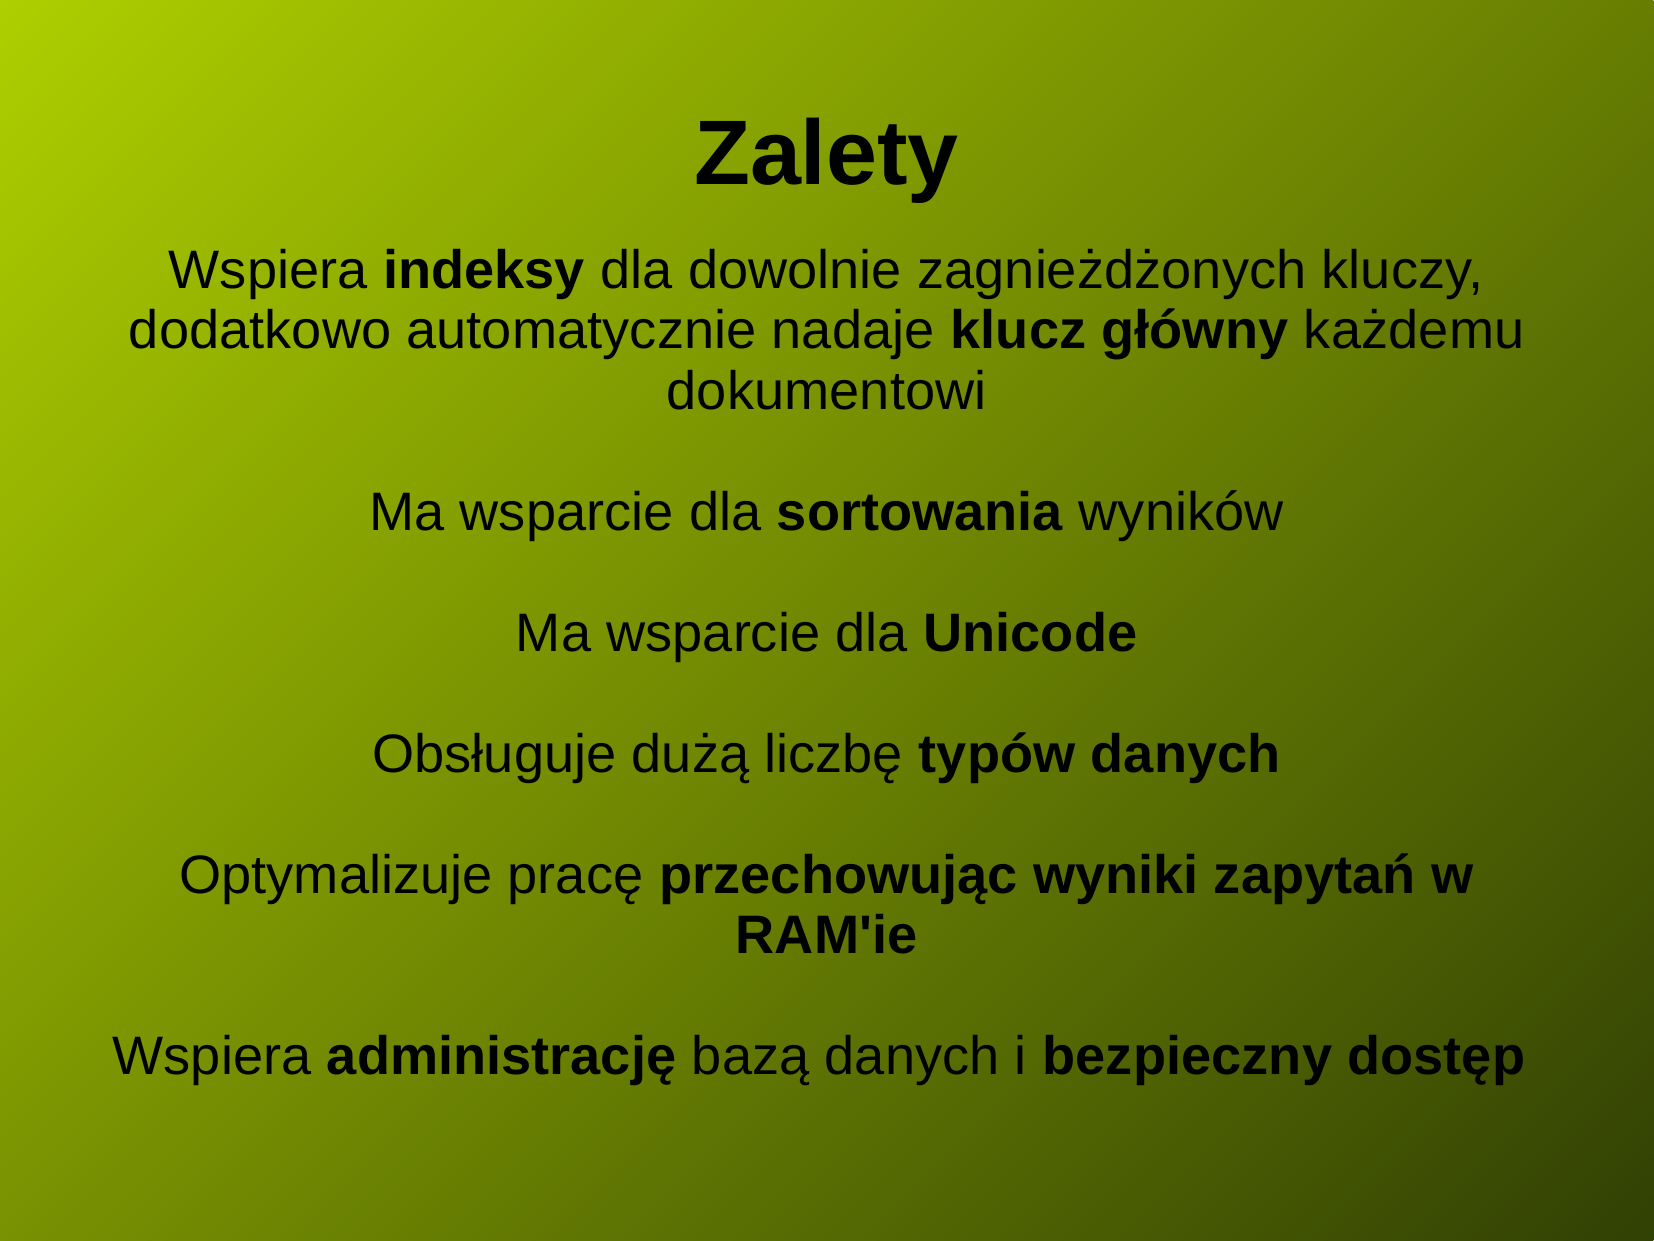

# Zalety
Wspiera indeksy dla dowolnie zagnieżdżonych kluczy, dodatkowo automatycznie nadaje klucz główny każdemu dokumentowi
Ma wsparcie dla sortowania wyników
Ma wsparcie dla Unicode
Obsługuje dużą liczbę typów danych
Optymalizuje pracę przechowując wyniki zapytań w RAM'ie
Wspiera administrację bazą danych i bezpieczny dostęp